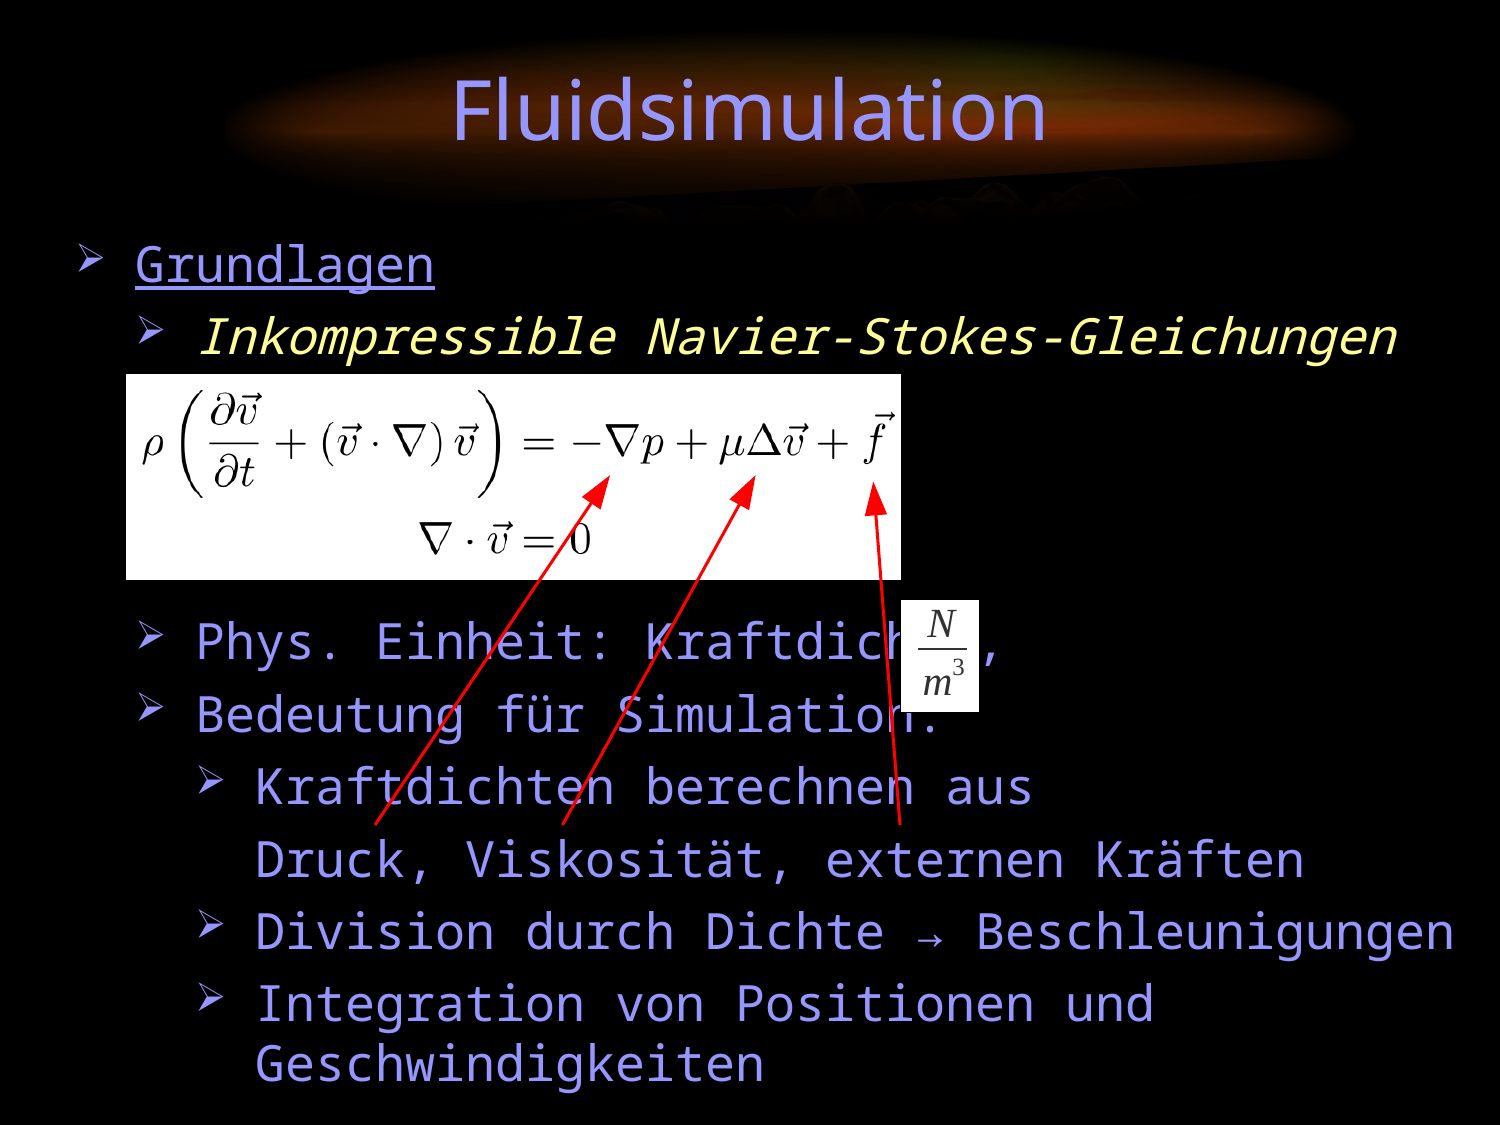

Fluidsimulation
Grundlagen
Inkompressible Navier-Stokes-Gleichungen
Phys. Einheit: Kraftdichte,
Bedeutung für Simulation:
Kraftdichten berechnen aus
Druck, Viskosität, externen Kräften
Division durch Dichte → Beschleunigungen
Integration von Positionen und Geschwindigkeiten